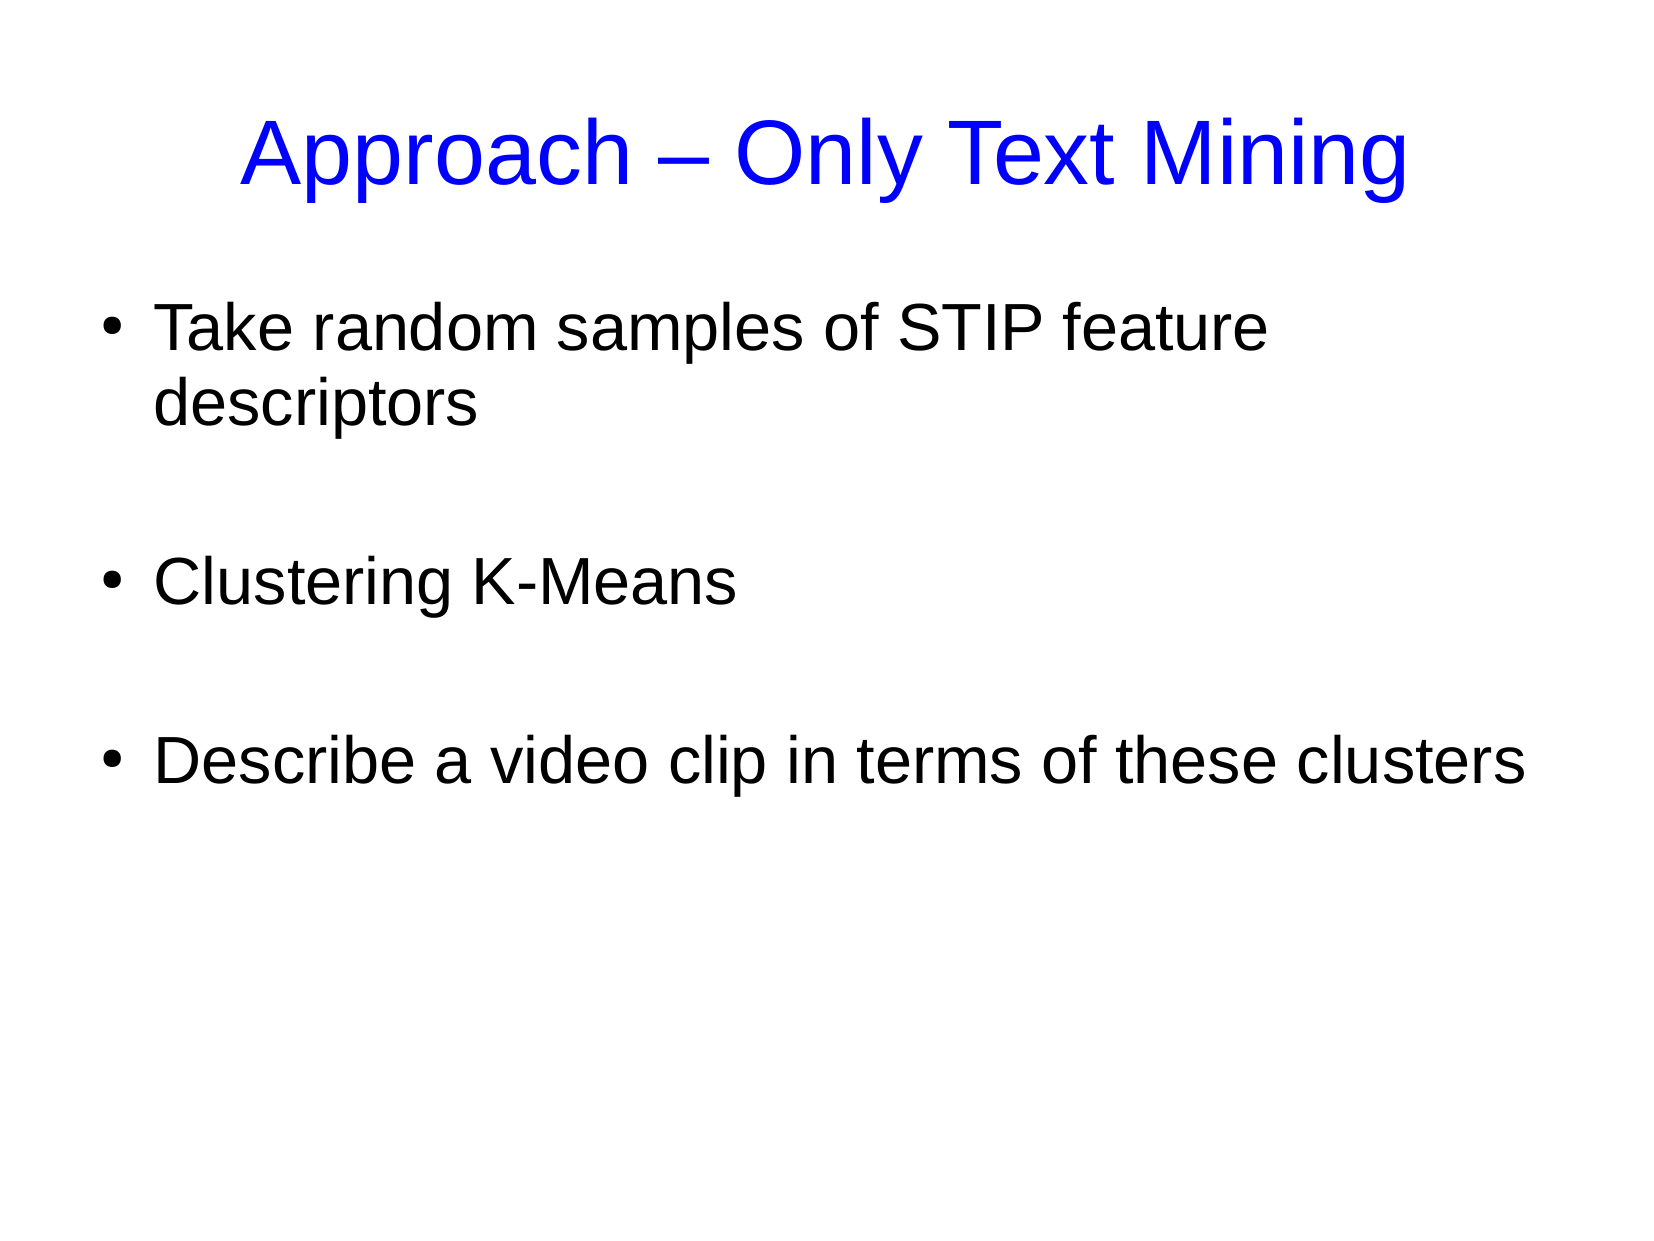

# Approach – Only Text Mining
Take random samples of STIP feature descriptors
Clustering K-Means
Describe a video clip in terms of these clusters